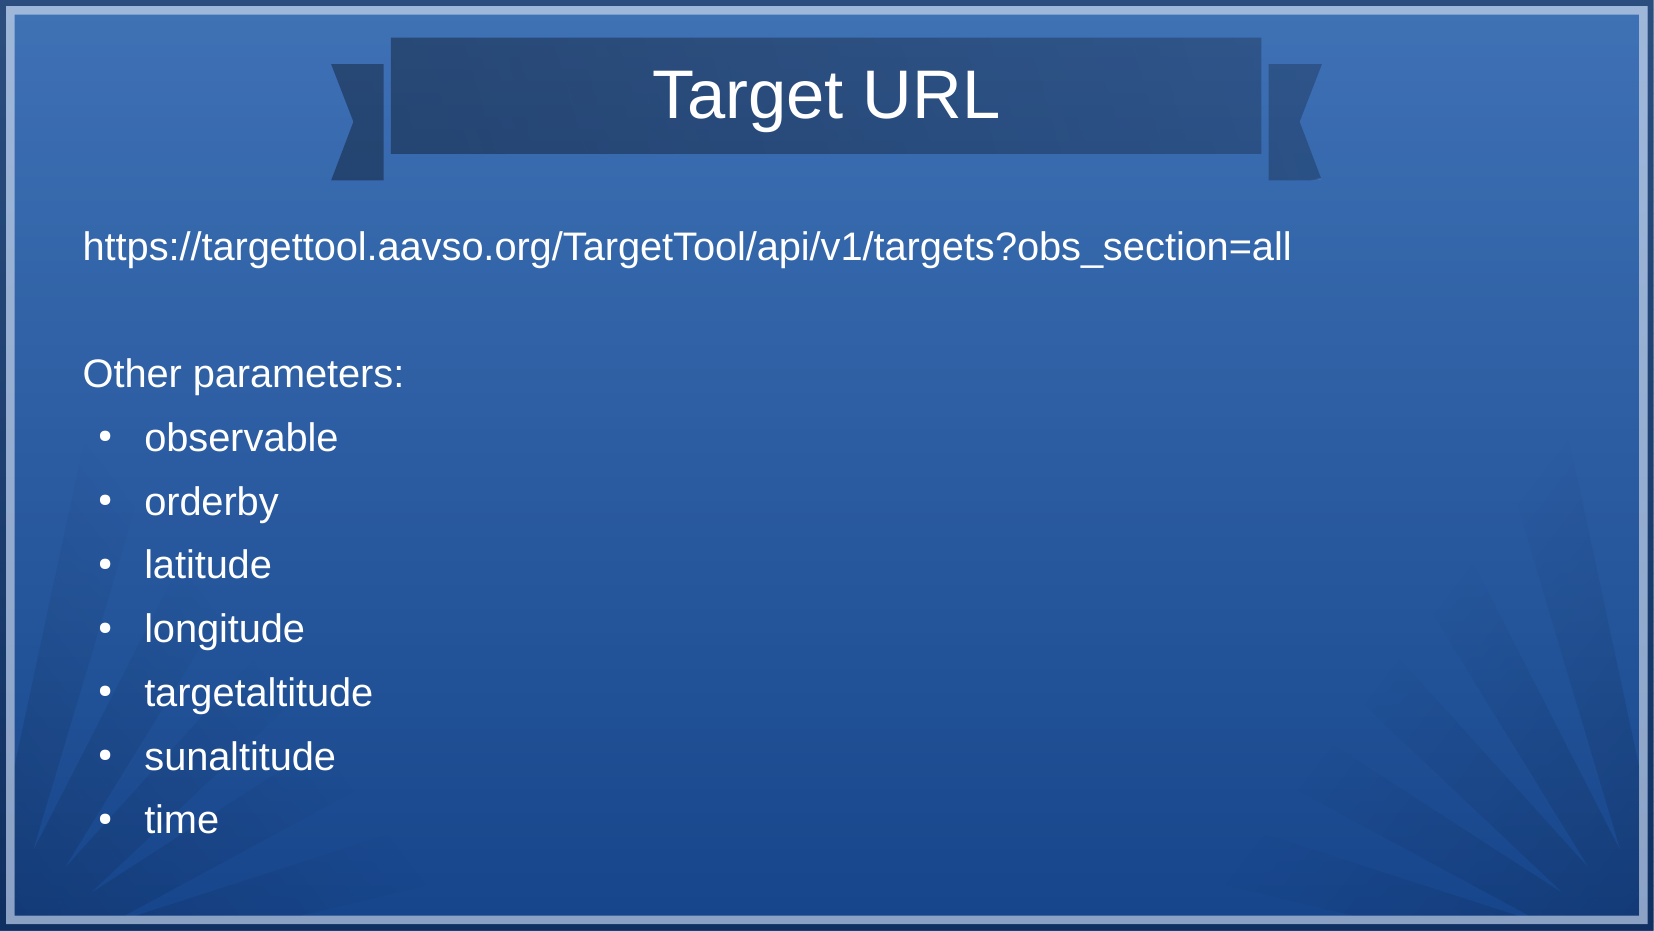

# Target URL
https://targettool.aavso.org/TargetTool/api/v1/targets?obs_section=all
Other parameters:
observable
orderby
latitude
longitude
targetaltitude
sunaltitude
time